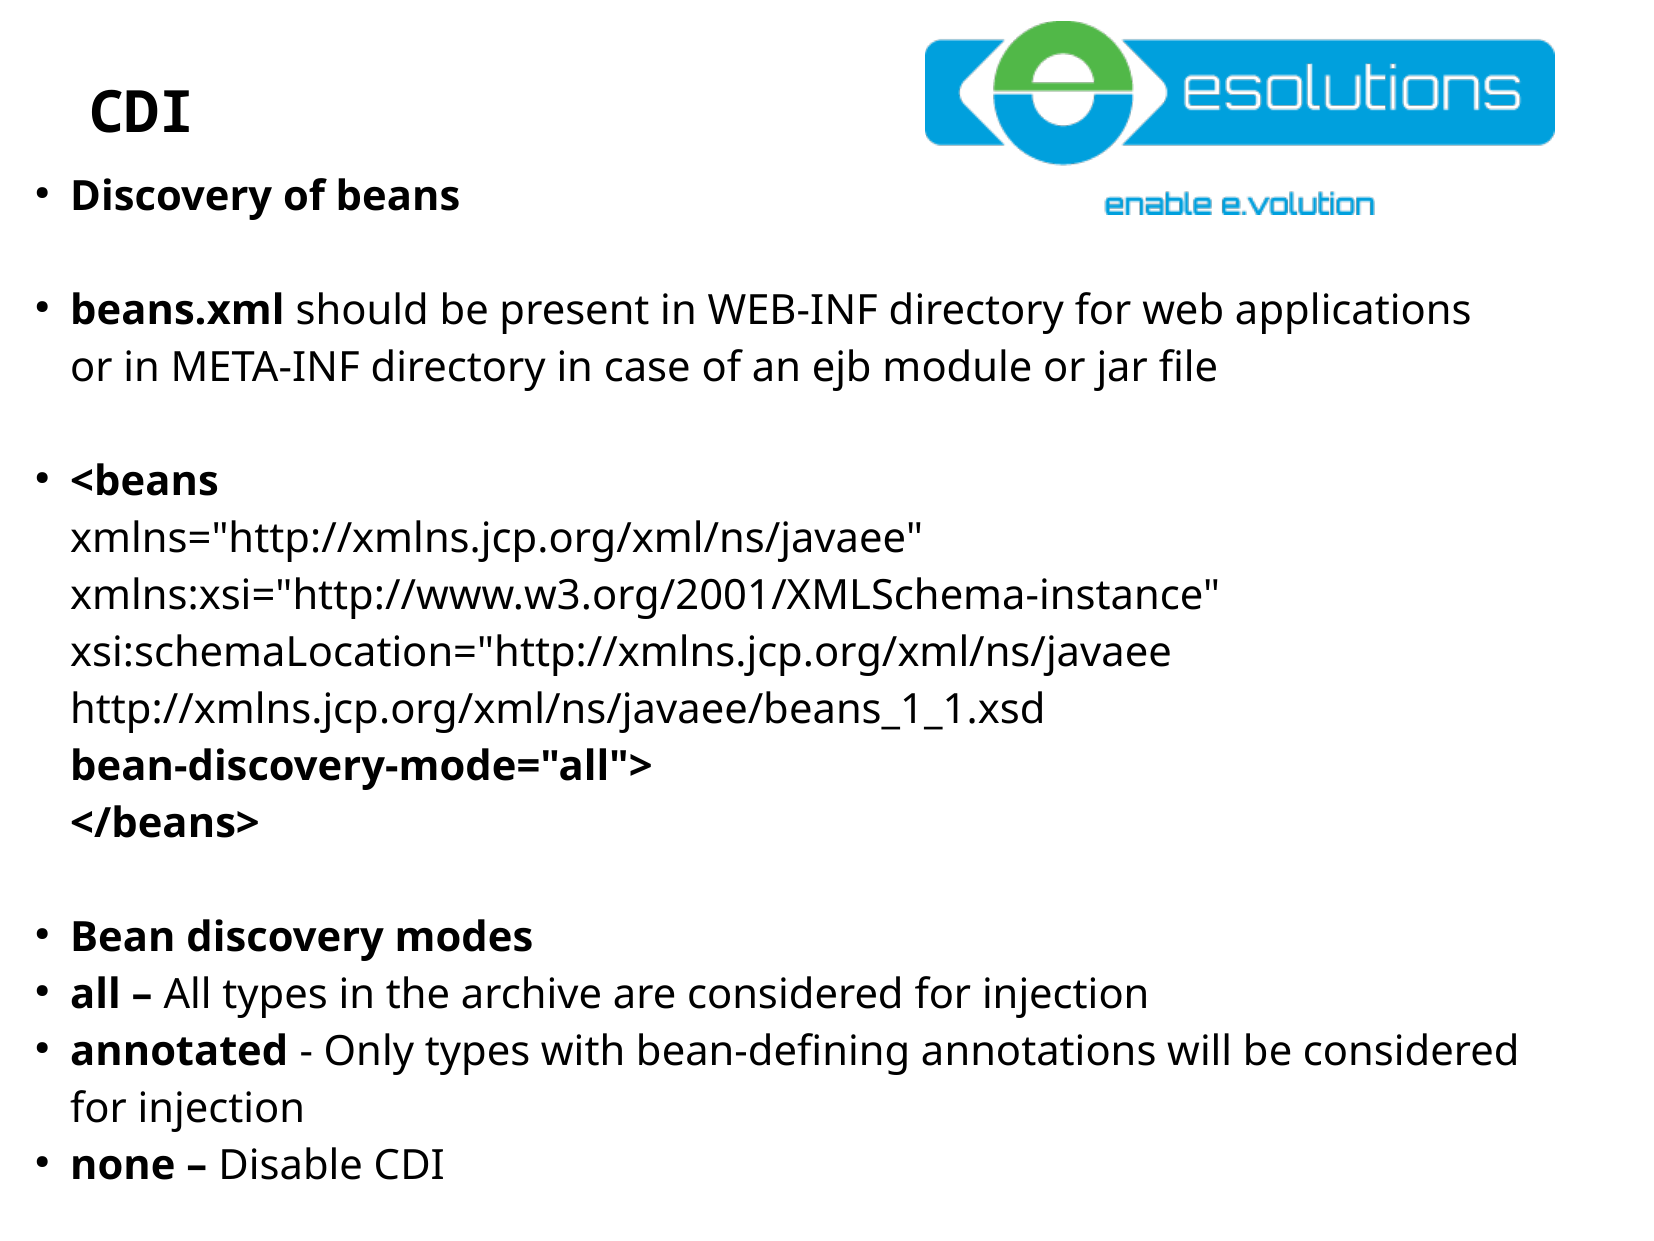

#
CDI
Discovery of beans
beans.xml should be present in WEB-INF directory for web applications or in META-INF directory in case of an ejb module or jar file
<beans
xmlns="http://xmlns.jcp.org/xml/ns/javaee"
xmlns:xsi="http://www.w3.org/2001/XMLSchema-instance"
xsi:schemaLocation="http://xmlns.jcp.org/xml/ns/javaee
http://xmlns.jcp.org/xml/ns/javaee/beans_1_1.xsd
bean-discovery-mode="all">
</beans>
Bean discovery modes
all – All types in the archive are considered for injection
annotated - Only types with bean-defining annotations will be considered for injection
none – Disable CDI